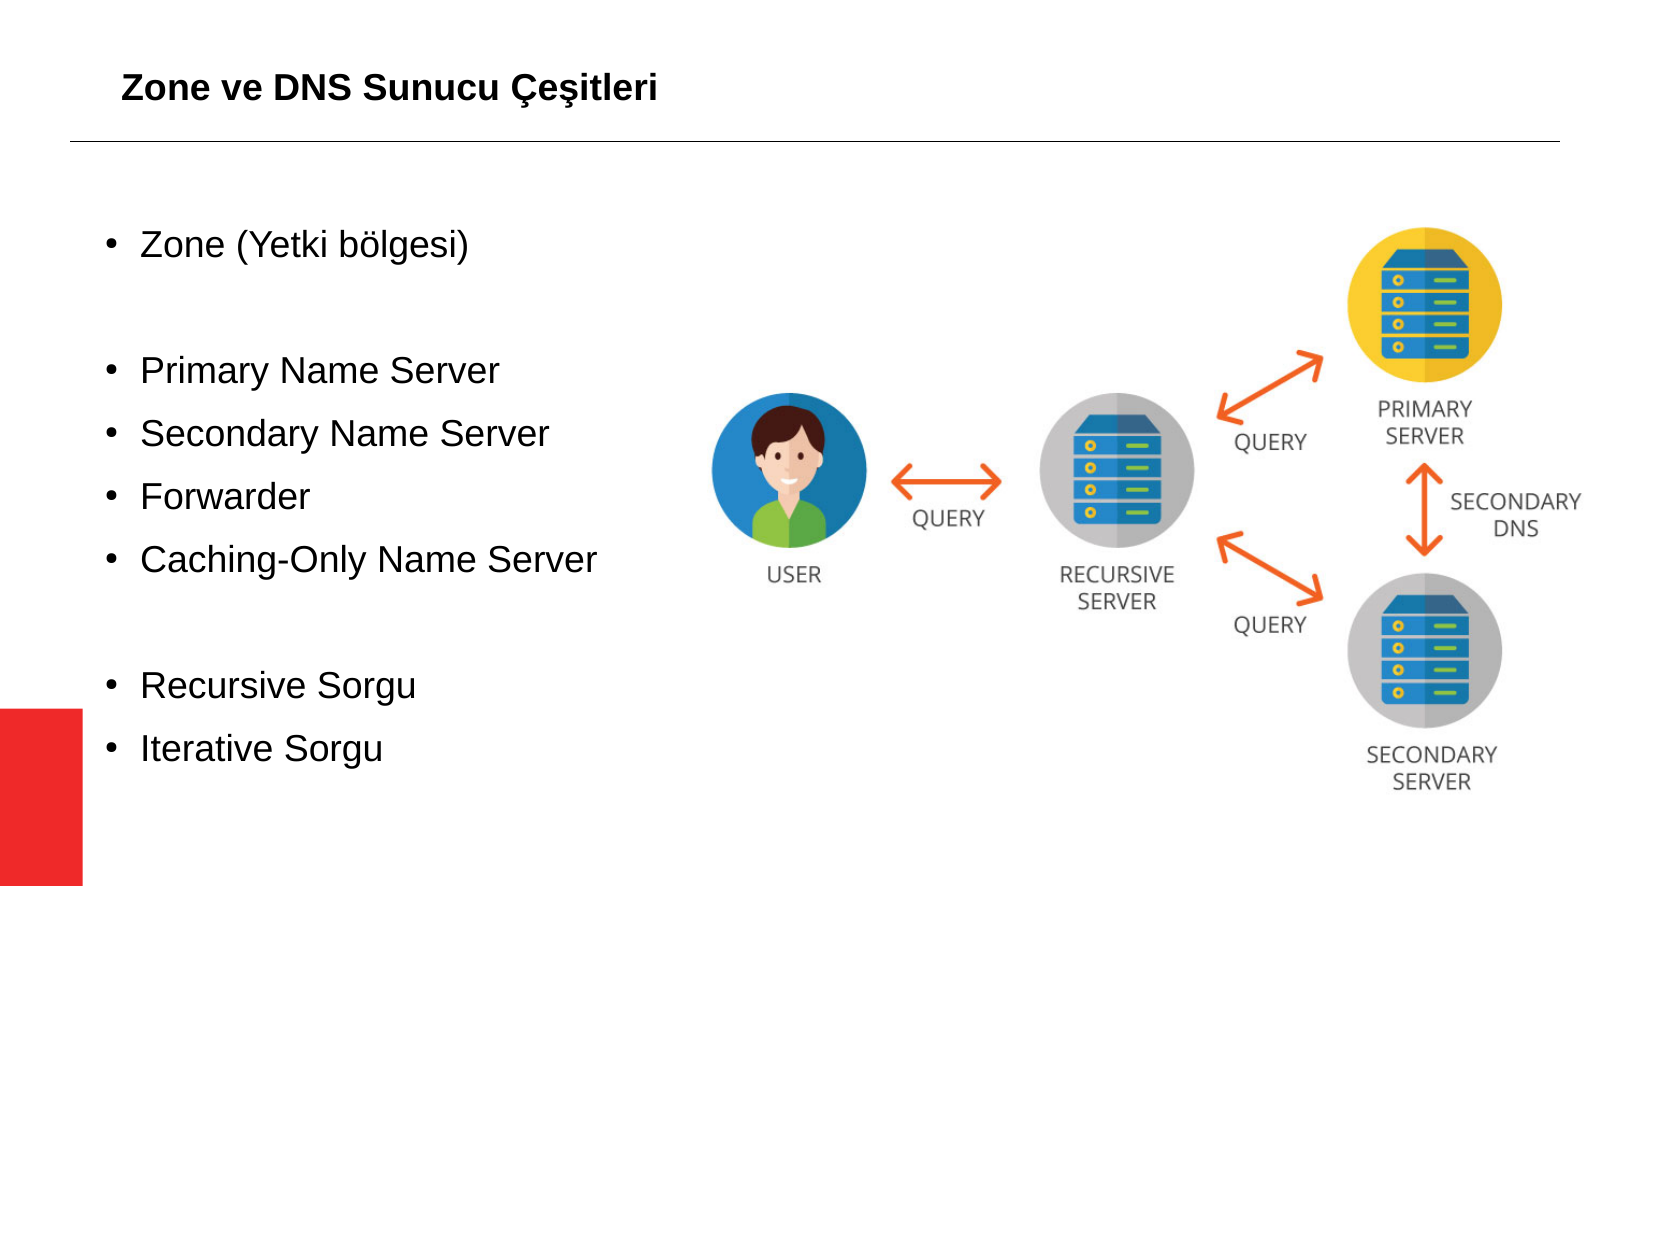

Zone ve DNS Sunucu Çeşitleri
Zone (Yetki bölgesi)
Primary Name Server
Secondary Name Server
Forwarder
Caching-Only Name Server
Recursive Sorgu
Iterative Sorgu